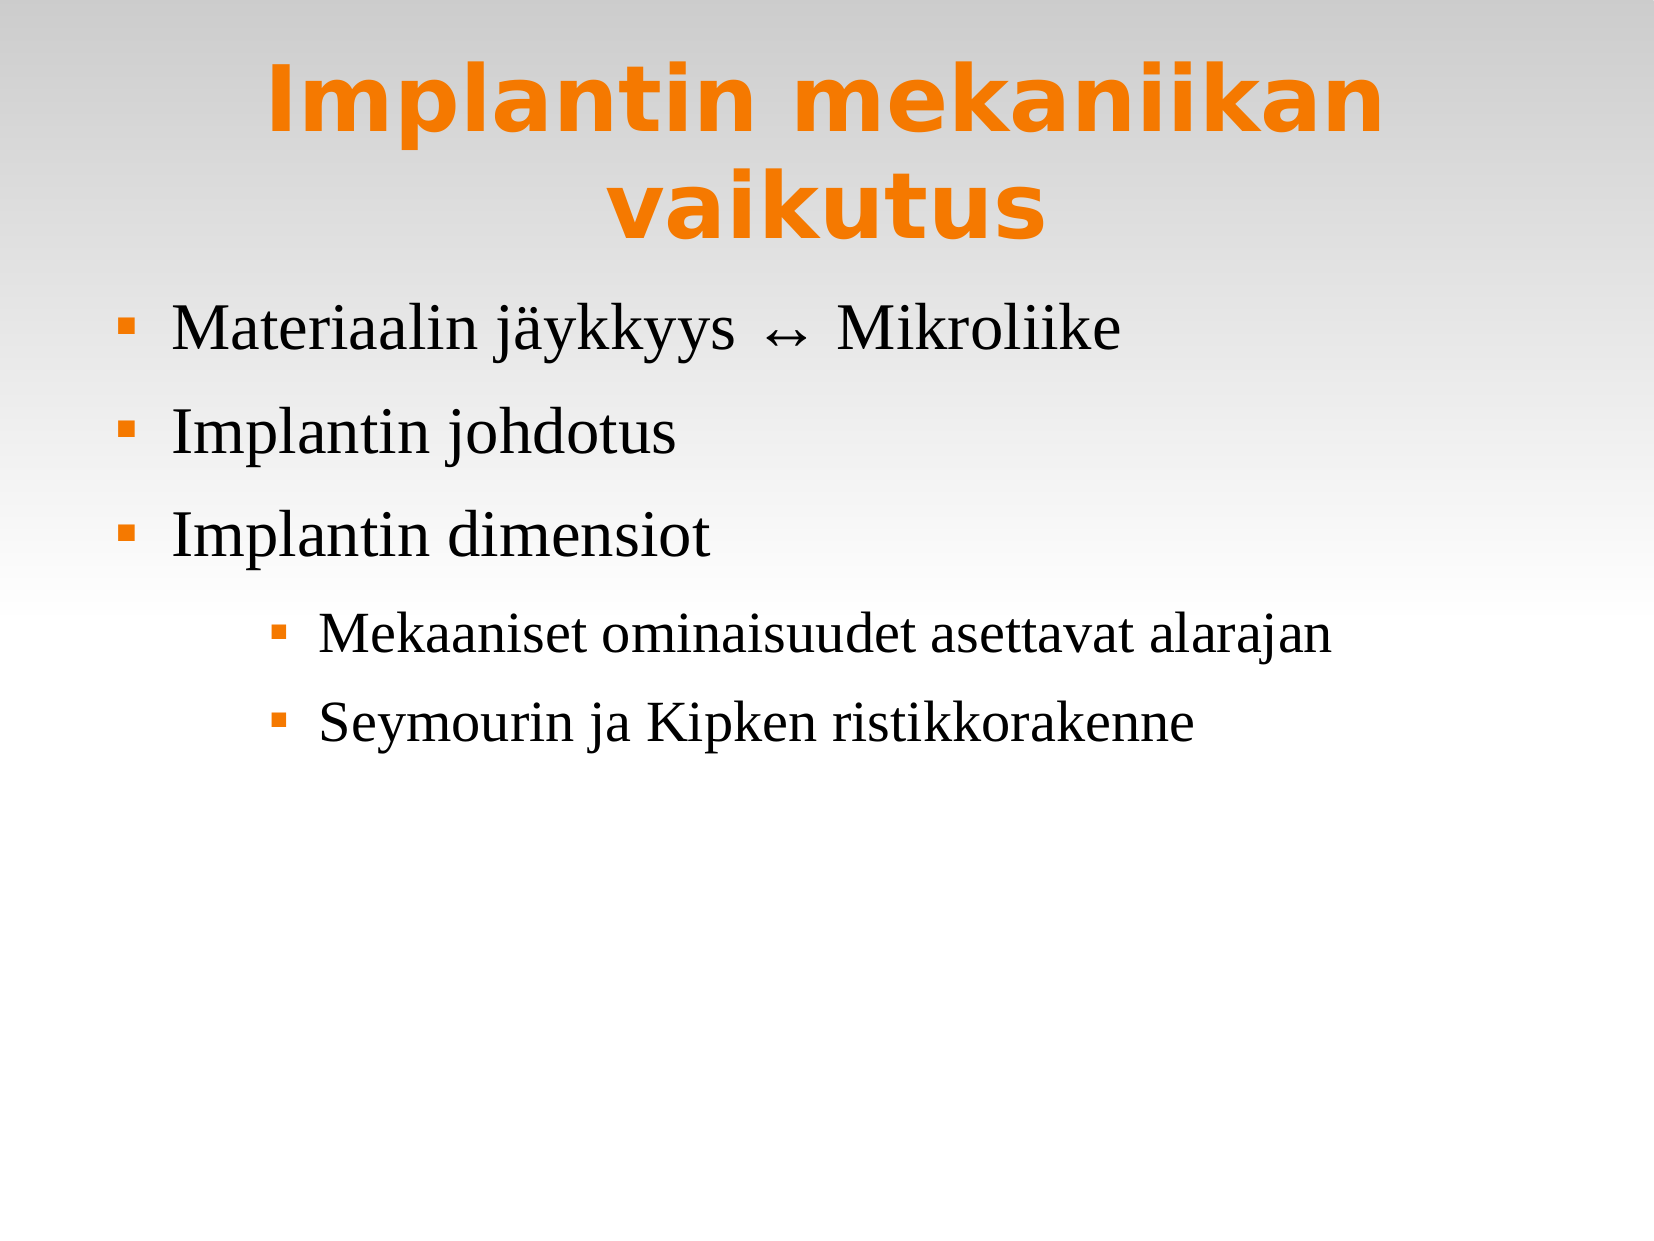

# Implantin mekaniikan vaikutus
Materiaalin jäykkyys ↔ Mikroliike
Implantin johdotus
Implantin dimensiot
Mekaaniset ominaisuudet asettavat alarajan
Seymourin ja Kipken ristikkorakenne